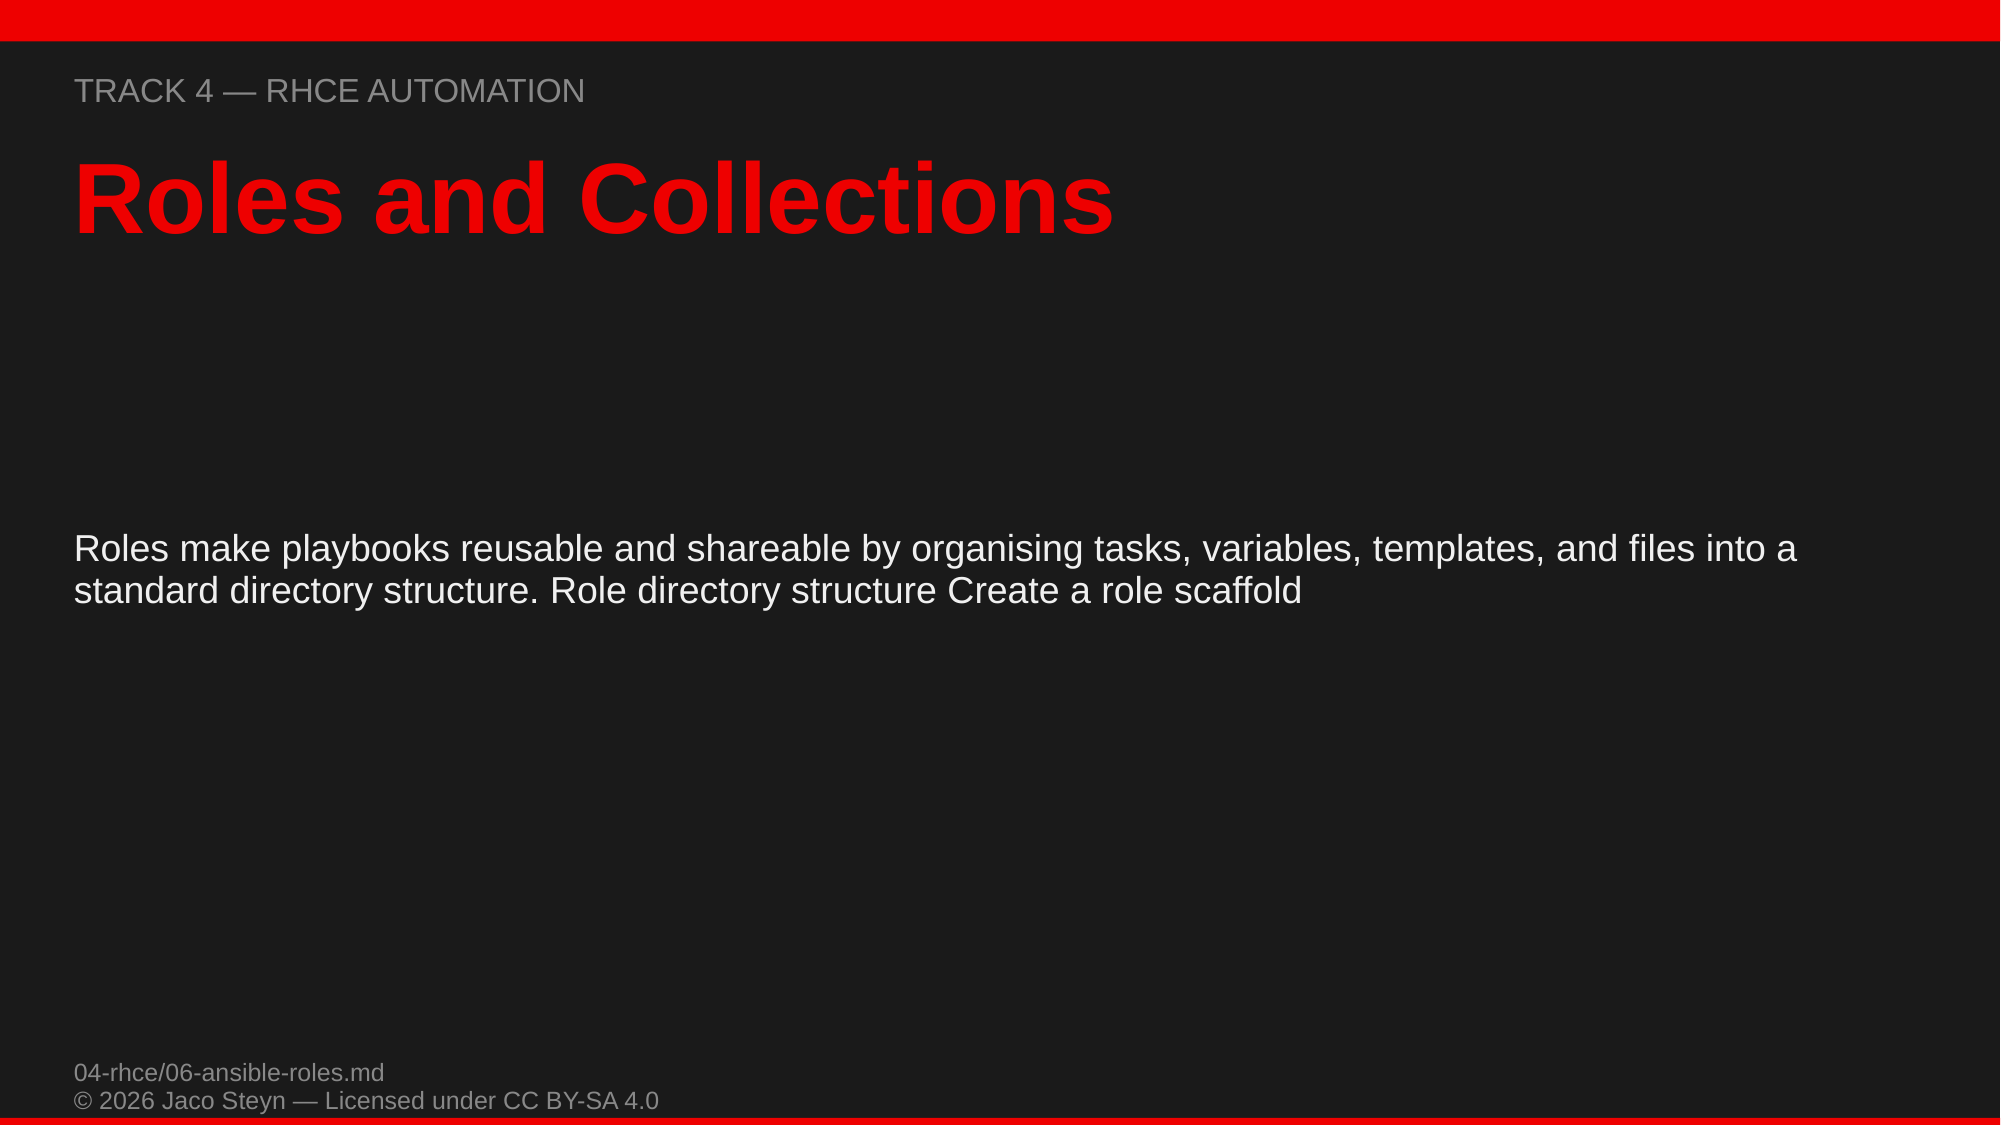

TRACK 4 — RHCE AUTOMATION
Roles and Collections
Roles make playbooks reusable and shareable by organising tasks, variables, templates, and files into a standard directory structure. Role directory structure Create a role scaffold
04-rhce/06-ansible-roles.md
© 2026 Jaco Steyn — Licensed under CC BY-SA 4.0